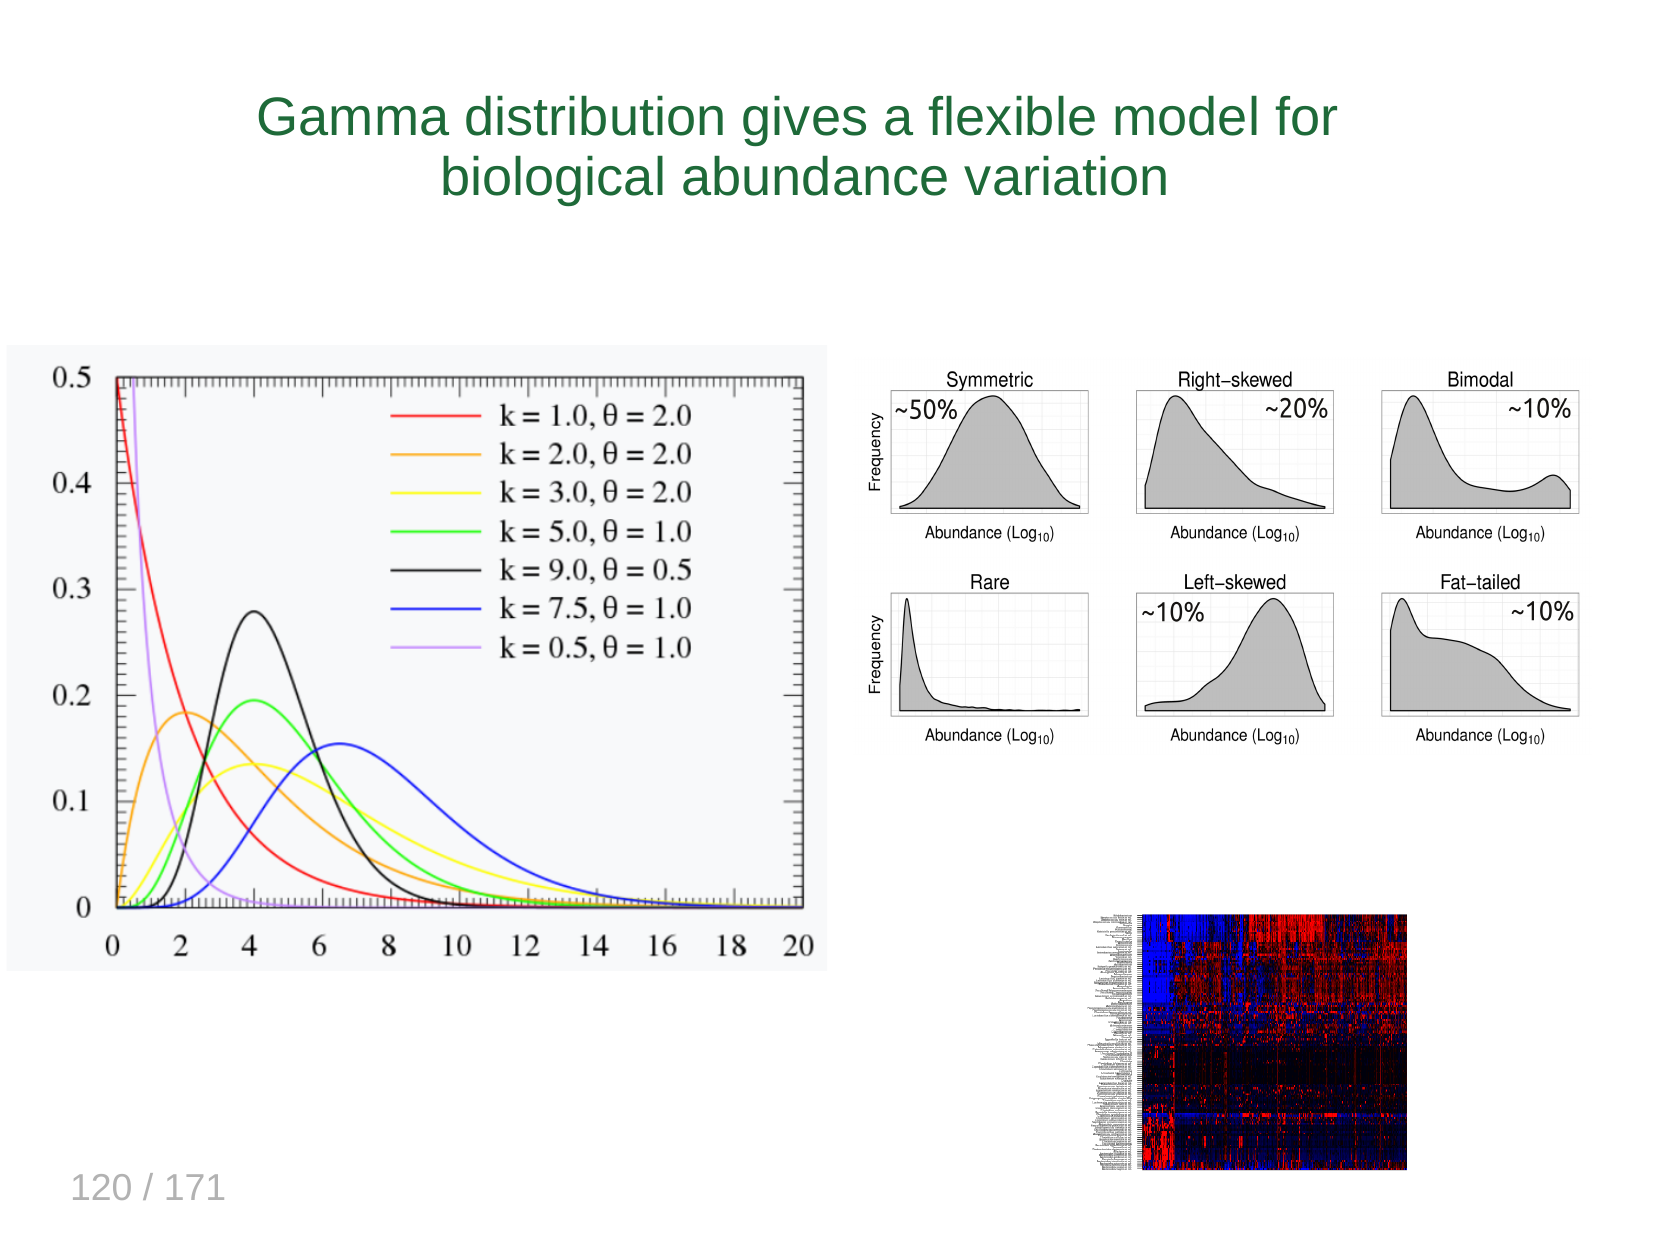

# Gamma distribution gives a flexible model for biological abundance variation